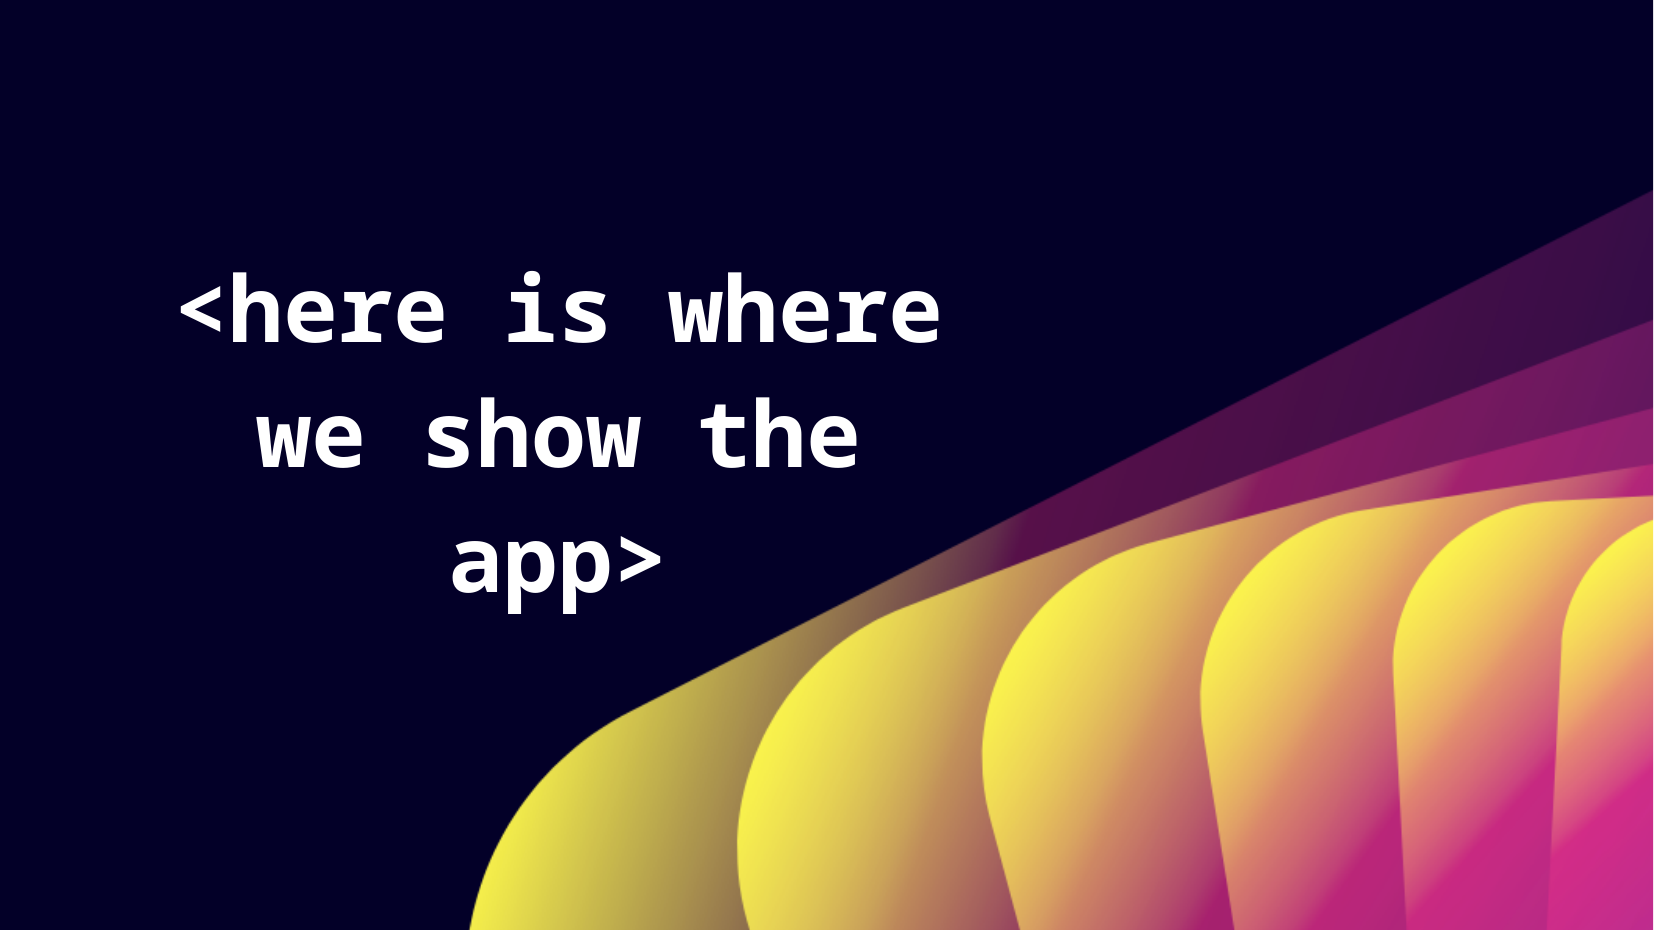

# <here is where we show the app>